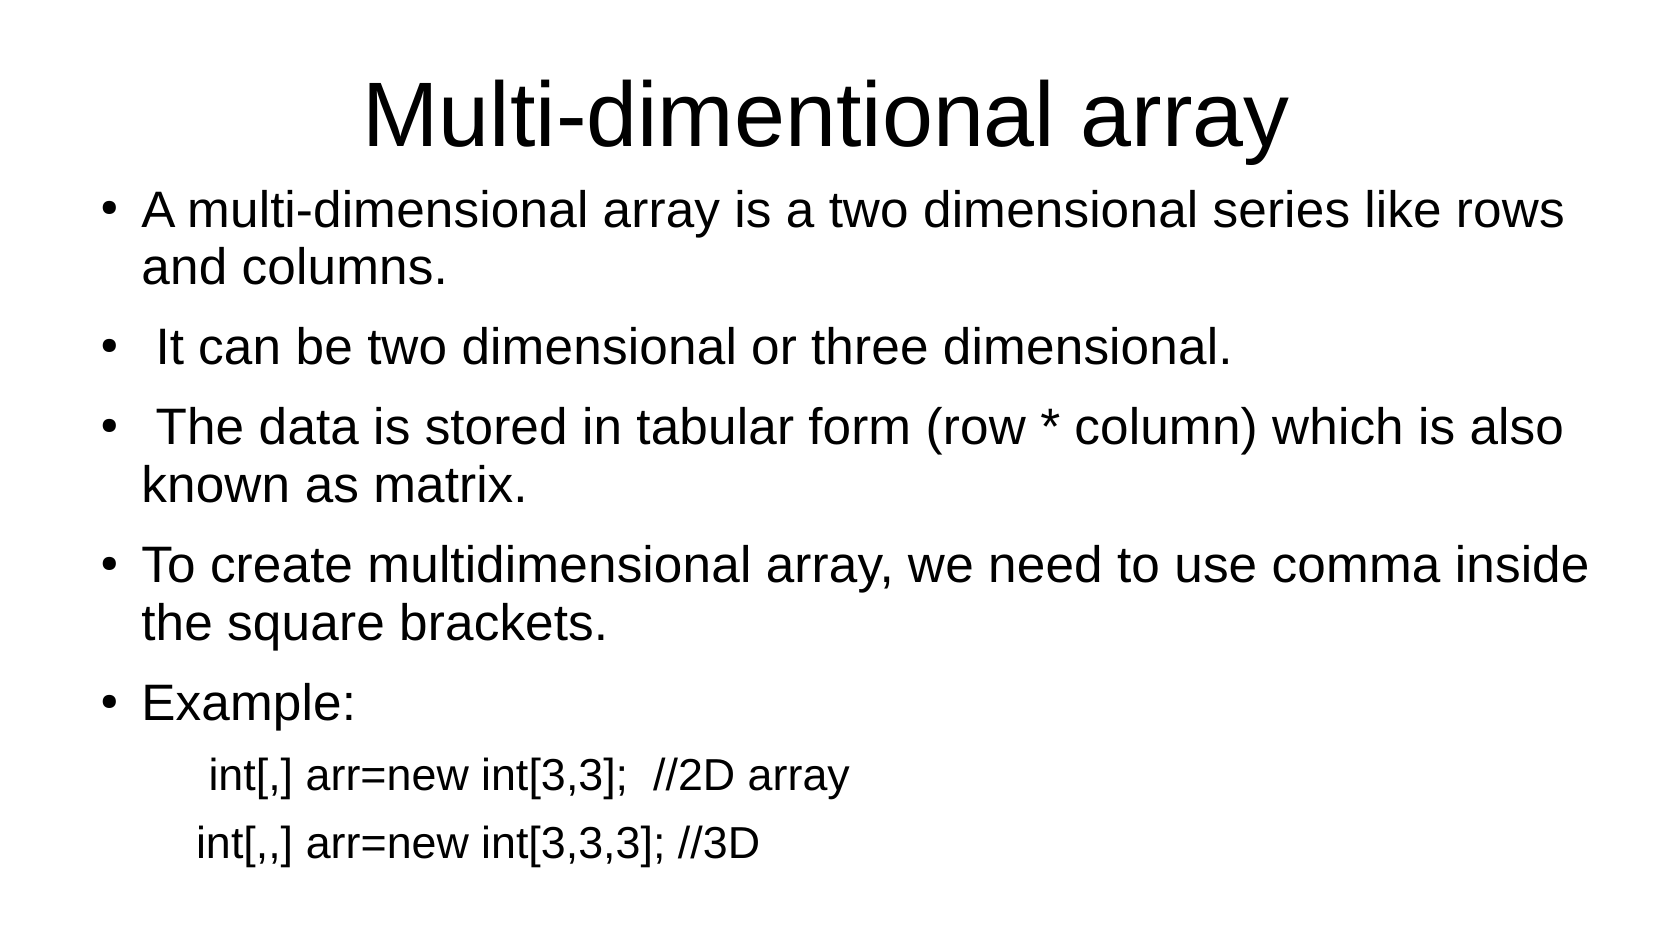

# Multi-dimentional array
A multi-dimensional array is a two dimensional series like rows and columns.
 It can be two dimensional or three dimensional.
 The data is stored in tabular form (row * column) which is also known as matrix.
To create multidimensional array, we need to use comma inside the square brackets.
Example:
 int[,] arr=new int[3,3]; //2D array
int[,,] arr=new int[3,3,3]; //3D